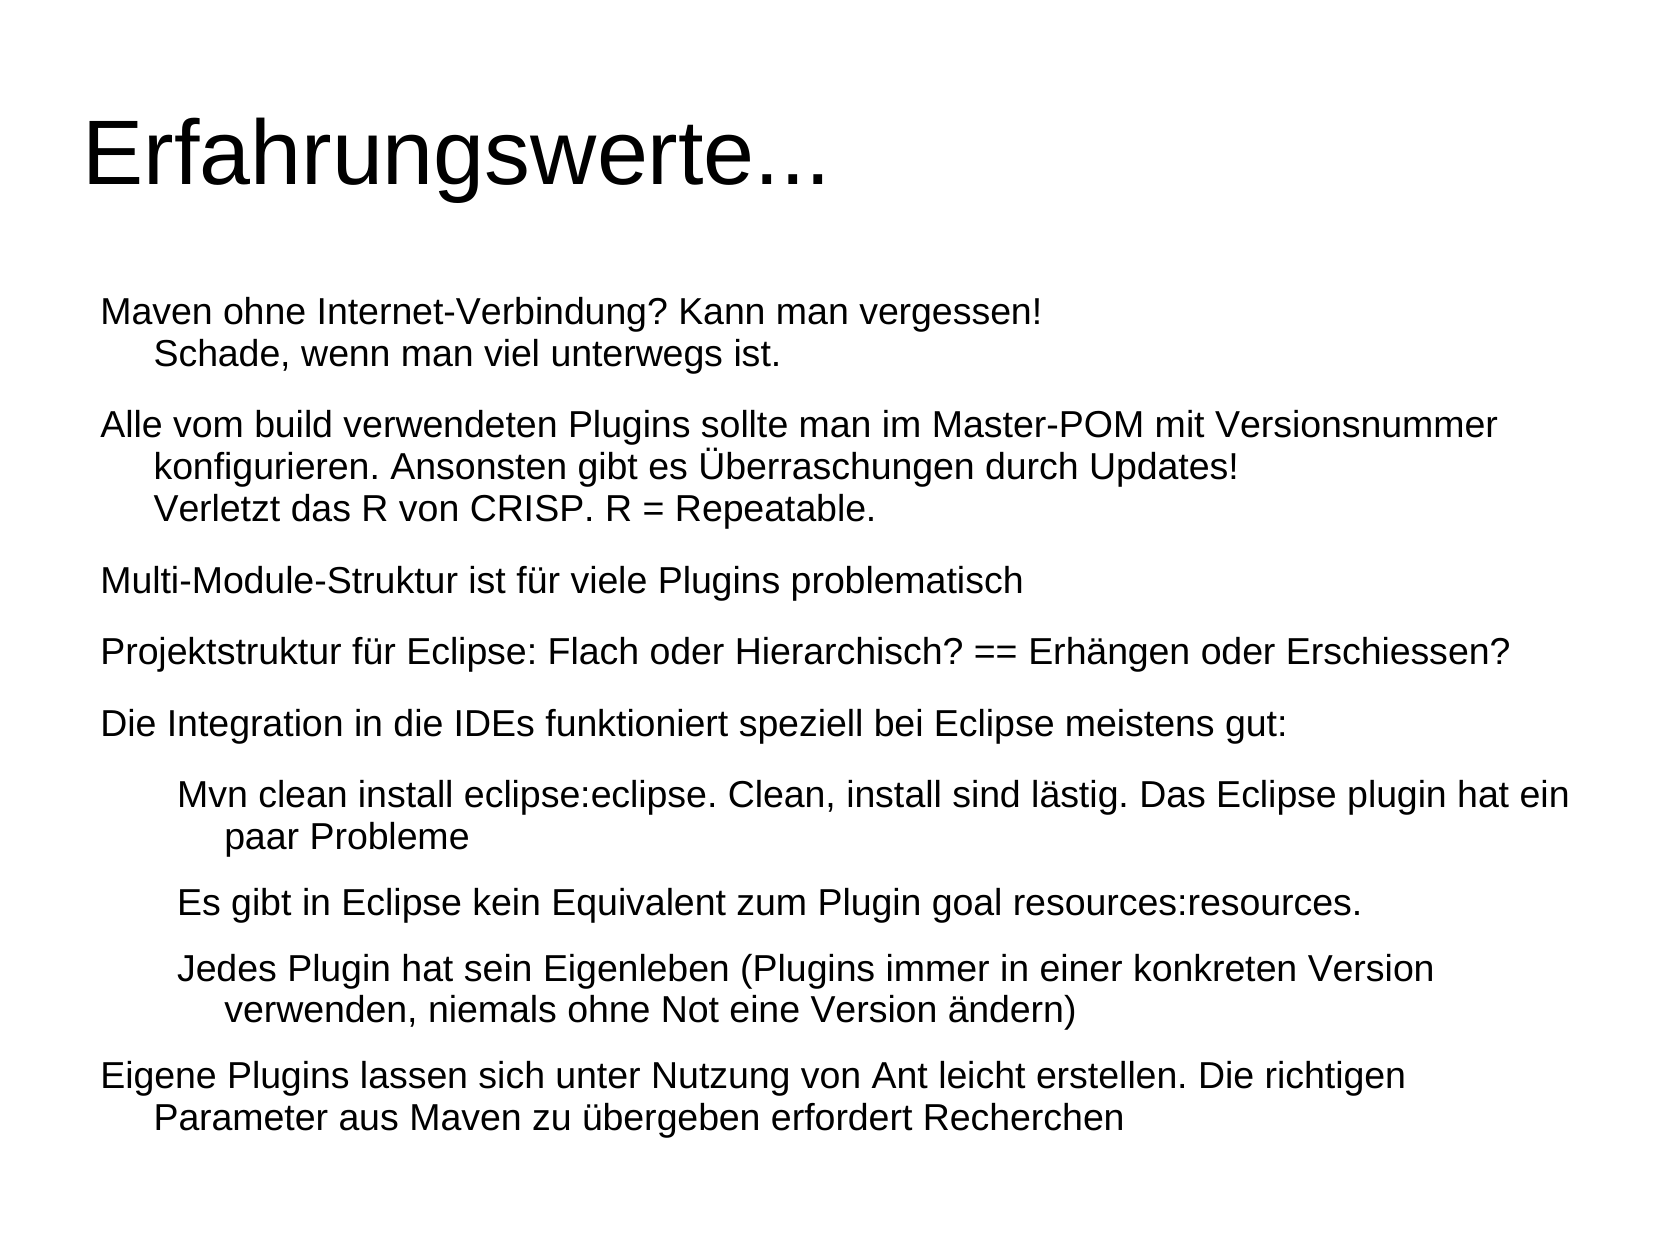

# Erfahrungswerte...
Maven ohne Internet-Verbindung? Kann man vergessen!
Schade, wenn man viel unterwegs ist.
Alle vom build verwendeten Plugins sollte man im Master-POM mit Versionsnummer konfigurieren. Ansonsten gibt es Überraschungen durch Updates!
Verletzt das R von CRISP. R = Repeatable.
Multi-Module-Struktur ist für viele Plugins problematisch
Projektstruktur für Eclipse: Flach oder Hierarchisch? == Erhängen oder Erschiessen?
Die Integration in die IDEs funktioniert speziell bei Eclipse meistens gut:
Mvn clean install eclipse:eclipse. Clean, install sind lästig. Das Eclipse plugin hat ein paar Probleme
Es gibt in Eclipse kein Equivalent zum Plugin goal resources:resources.
Jedes Plugin hat sein Eigenleben (Plugins immer in einer konkreten Version verwenden, niemals ohne Not eine Version ändern)
Eigene Plugins lassen sich unter Nutzung von Ant leicht erstellen. Die richtigen Parameter aus Maven zu übergeben erfordert Recherchen